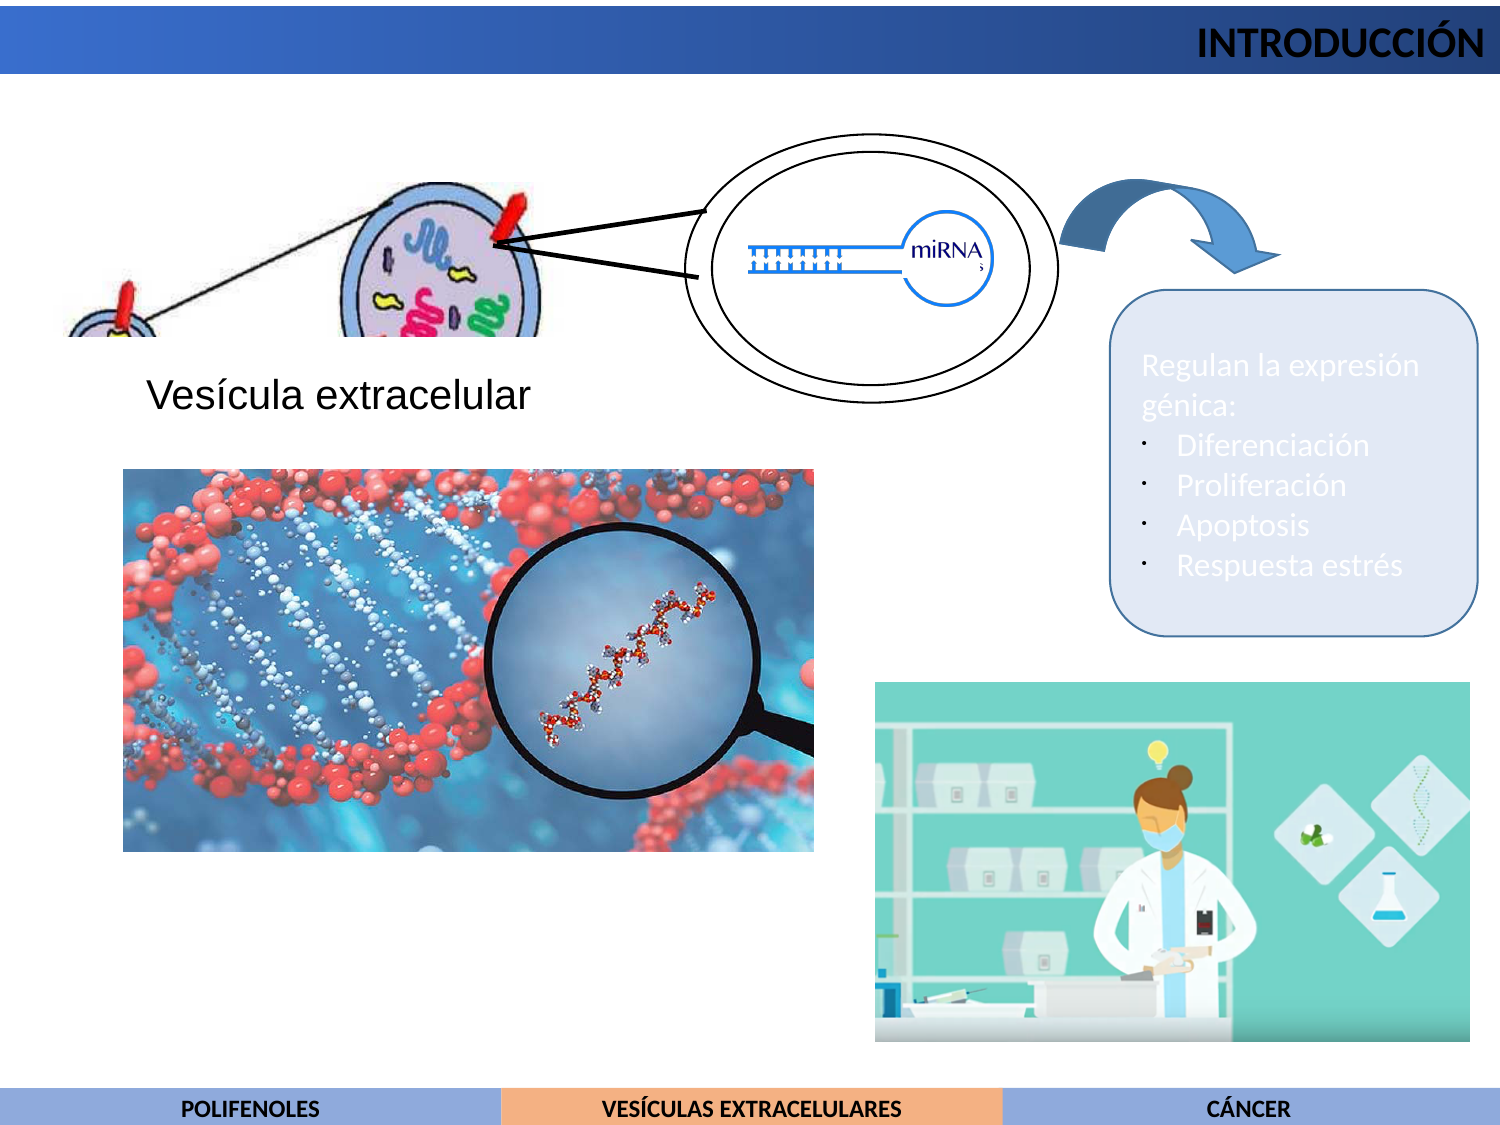

INTRODUCCIÓN
Vesícula extracelular
Regulan la expresión génica:
Diferenciación
Proliferación
Apoptosis
Respuesta estrés
VESÍCULAS EXTRACELULARES
CÁNCER
POLIFENOLES